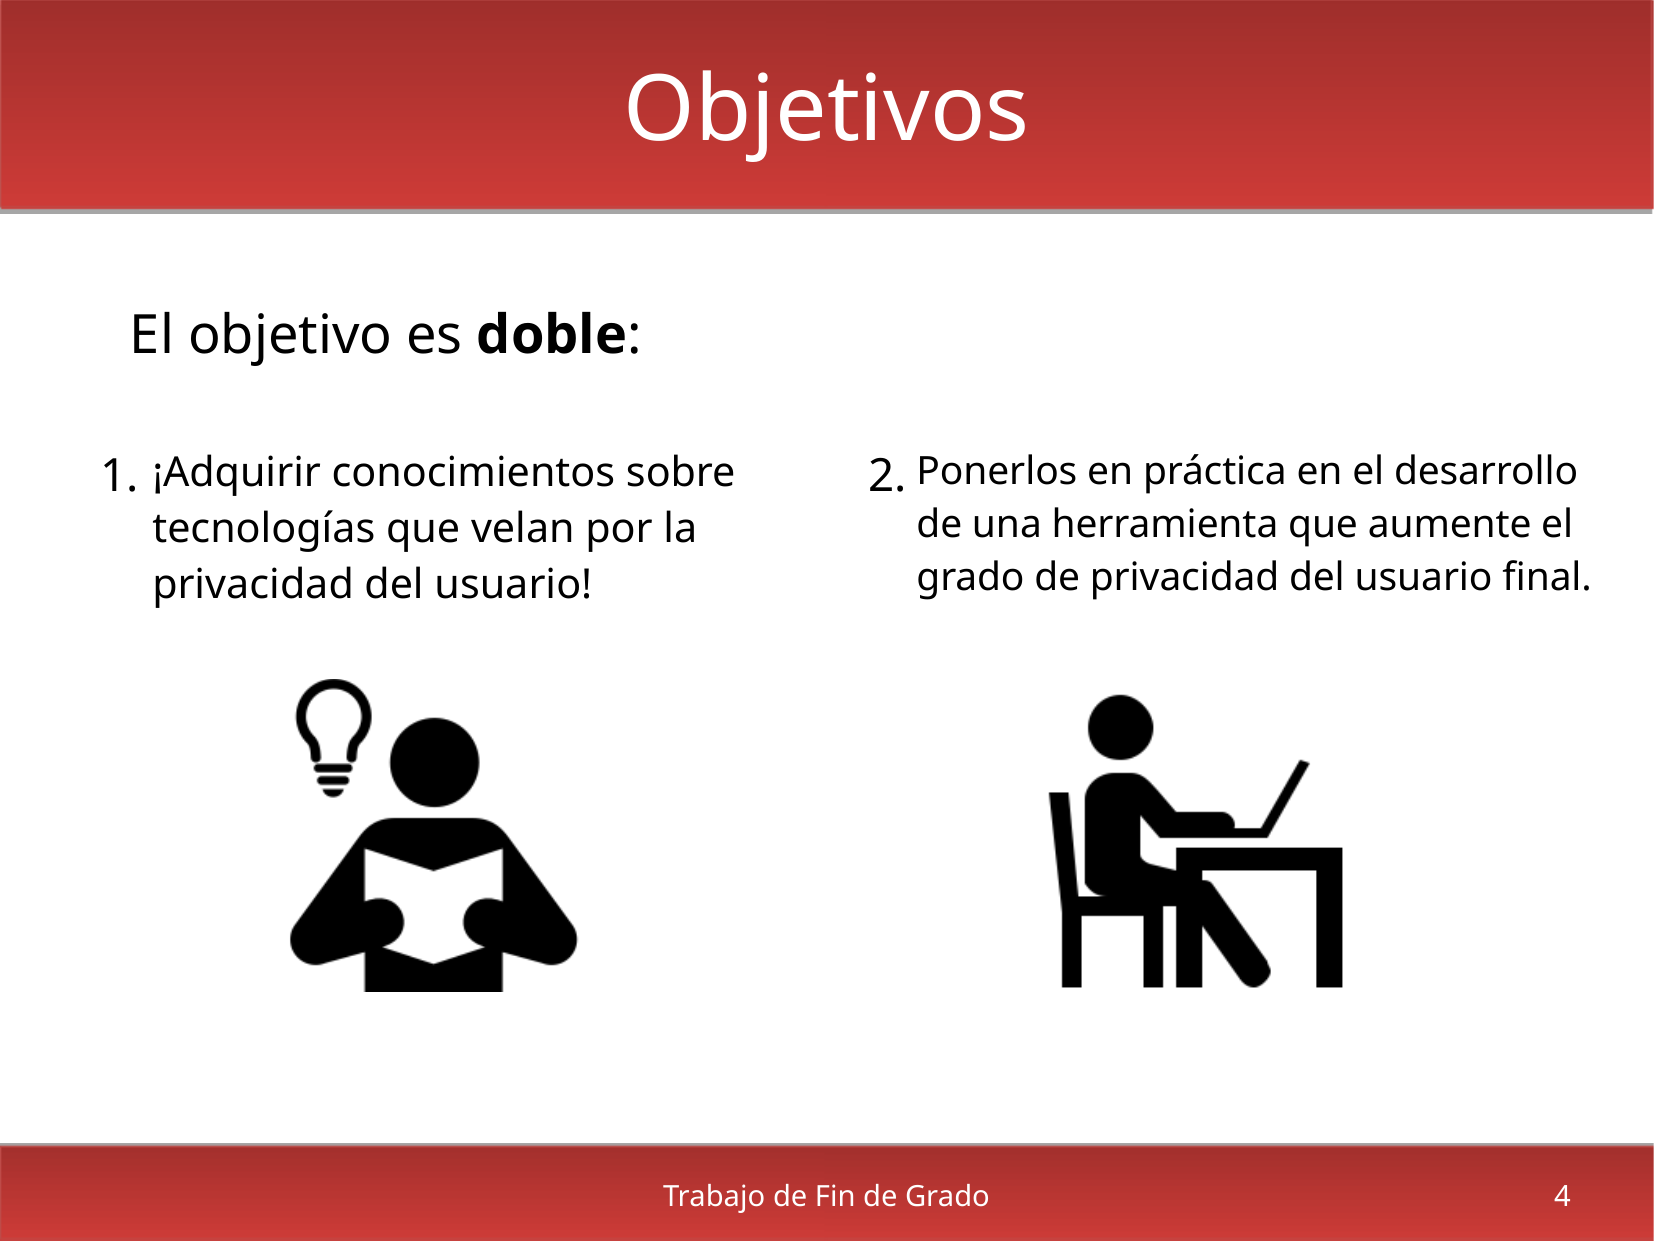

# Objetivos
El objetivo es doble:
1.
¡Adquirir conocimientos sobre tecnologías que velan por la privacidad del usuario!
2.
Ponerlos en práctica en el desarrollo de una herramienta que aumente el grado de privacidad del usuario final.
Trabajo de Fin de Grado
4